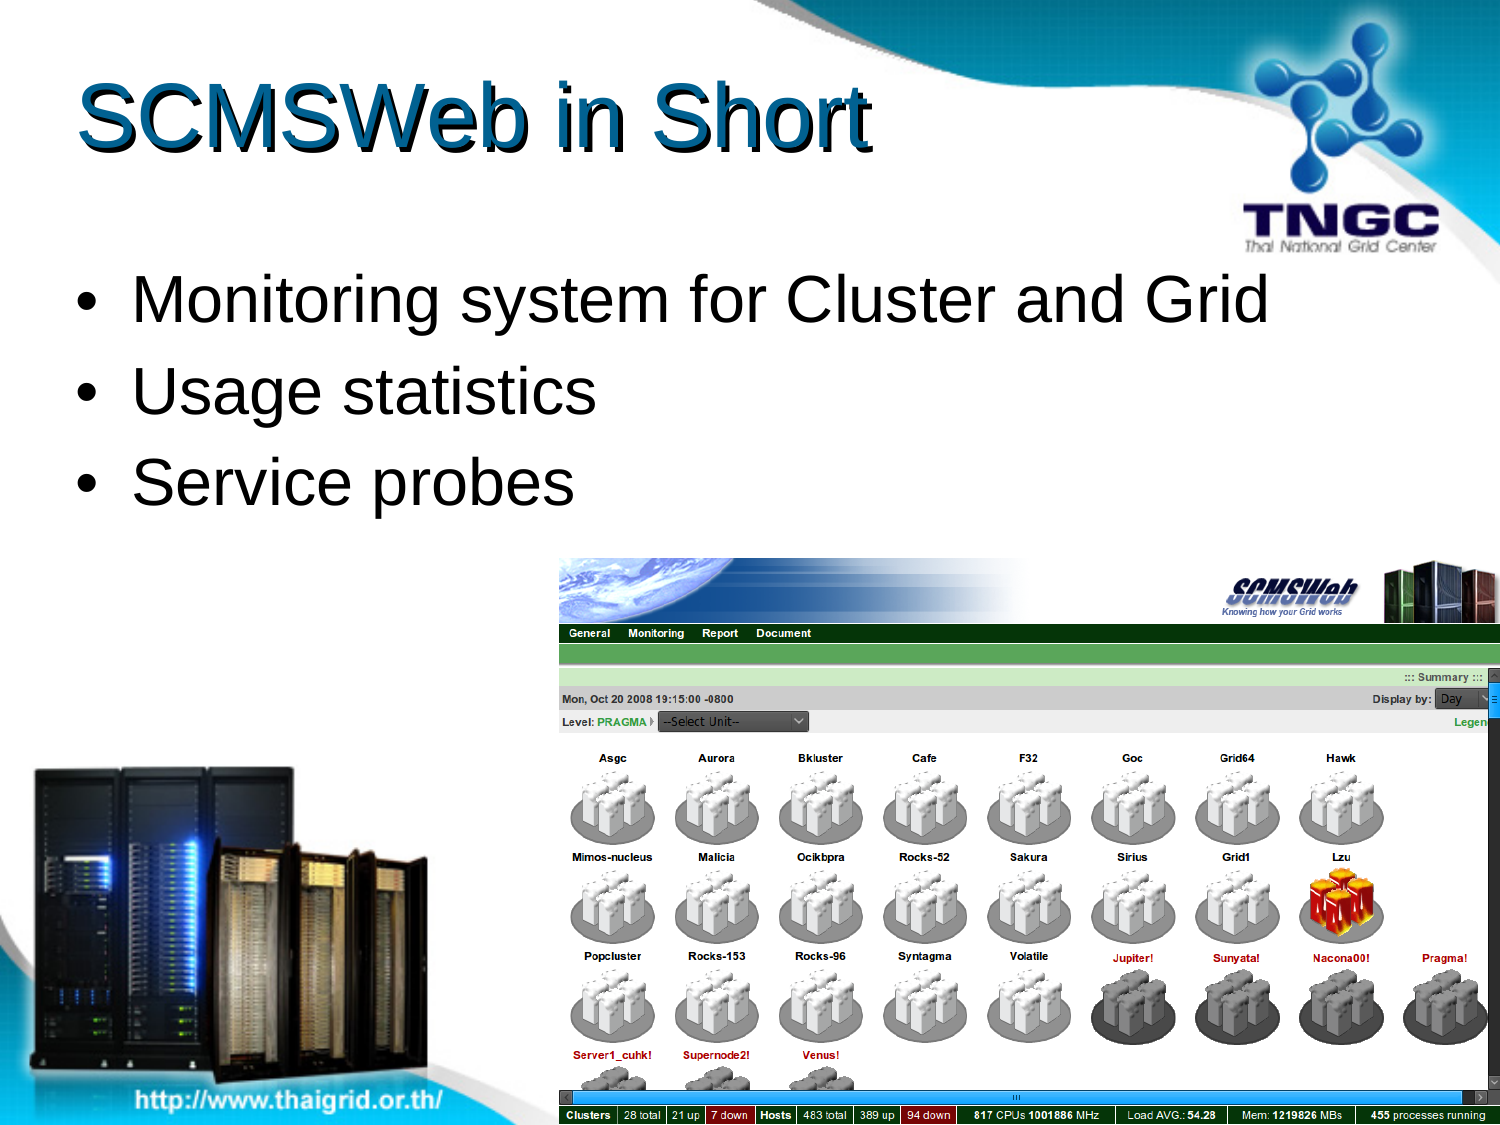

# SCMSWeb in Short
Monitoring system for Cluster and Grid
Usage statistics
Service probes
2